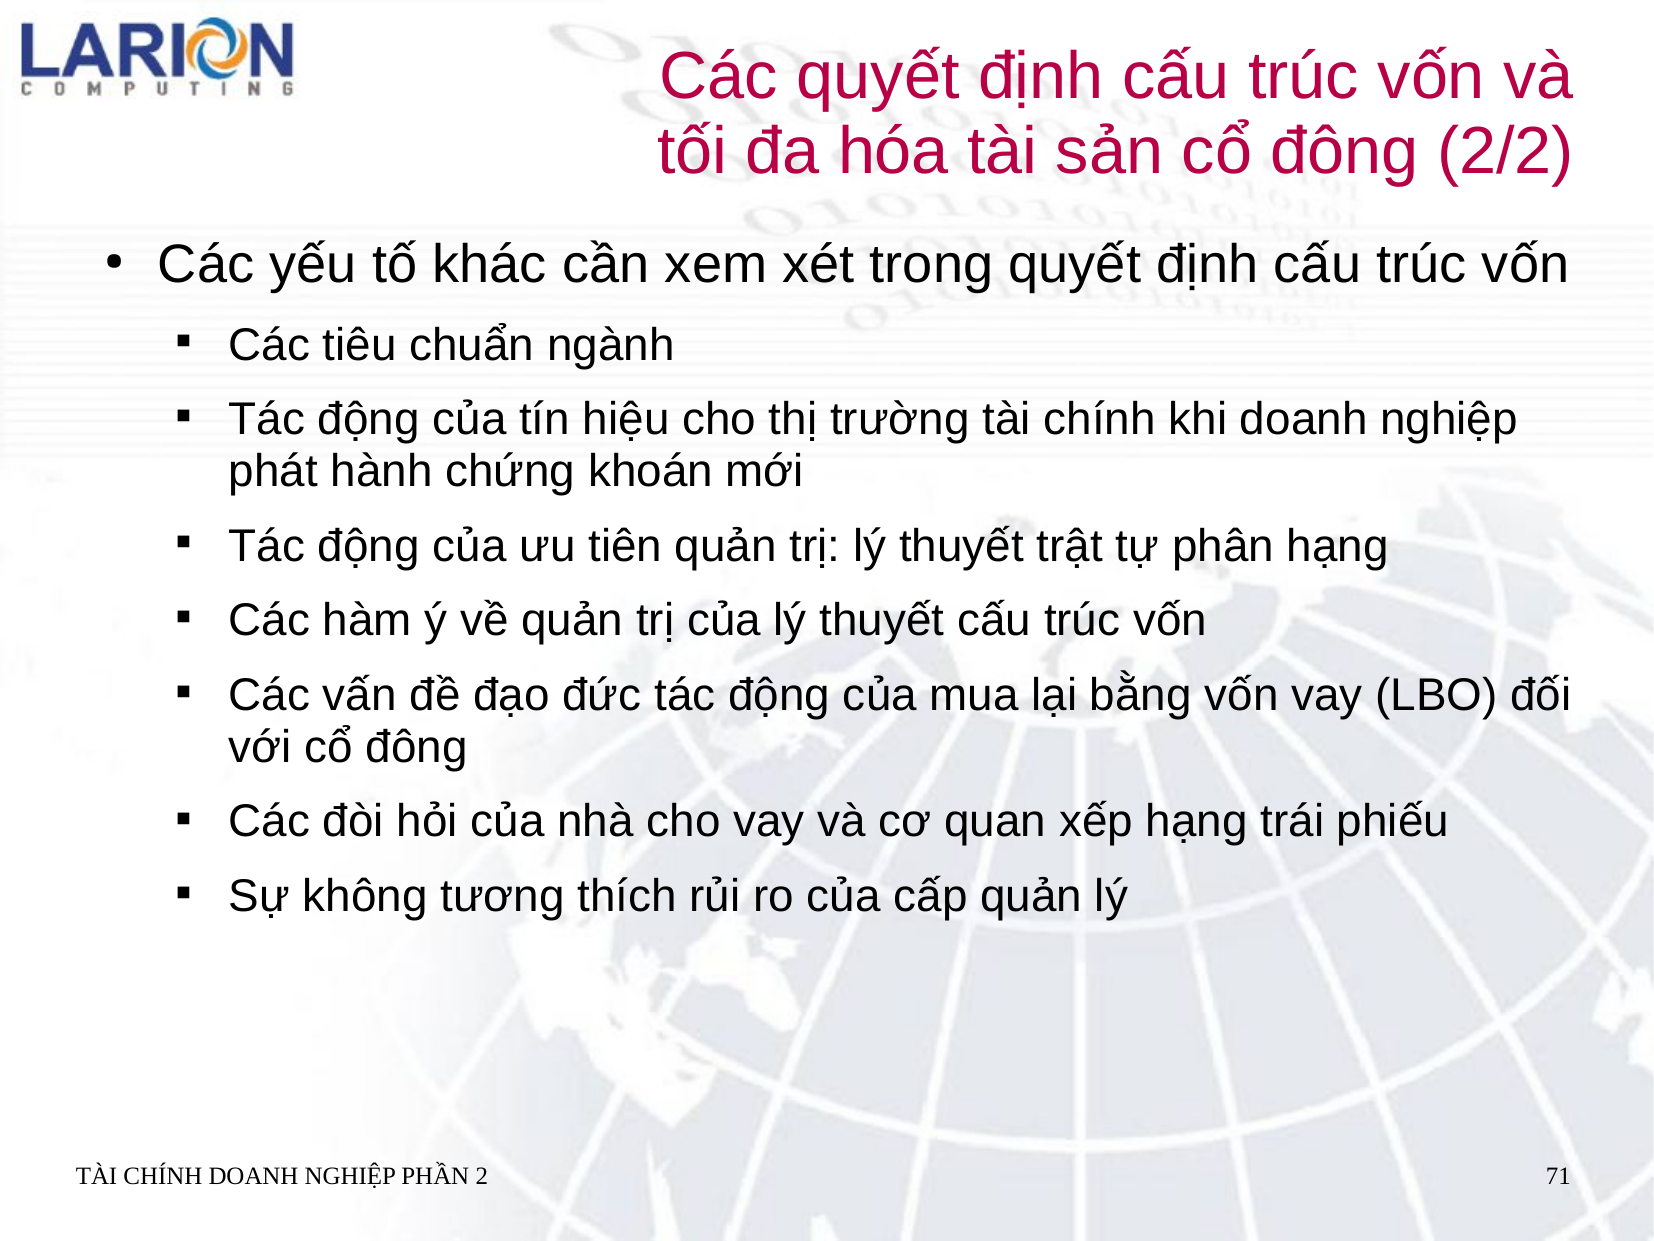

Các quyết định cấu trúc vốn và
 tối đa hóa tài sản cổ đông (2/2)
# Các yếu tố khác cần xem xét trong quyết định cấu trúc vốn
Các tiêu chuẩn ngành
Tác động của tín hiệu cho thị trường tài chính khi doanh nghiệp phát hành chứng khoán mới
Tác động của ưu tiên quản trị: lý thuyết trật tự phân hạng
Các hàm ý về quản trị của lý thuyết cấu trúc vốn
Các vấn đề đạo đức tác động của mua lại bằng vốn vay (LBO) đối với cổ đông
Các đòi hỏi của nhà cho vay và cơ quan xếp hạng trái phiếu
Sự không tương thích rủi ro của cấp quản lý
TÀI CHÍNH DOANH NGHIỆP PHẦN 2
71